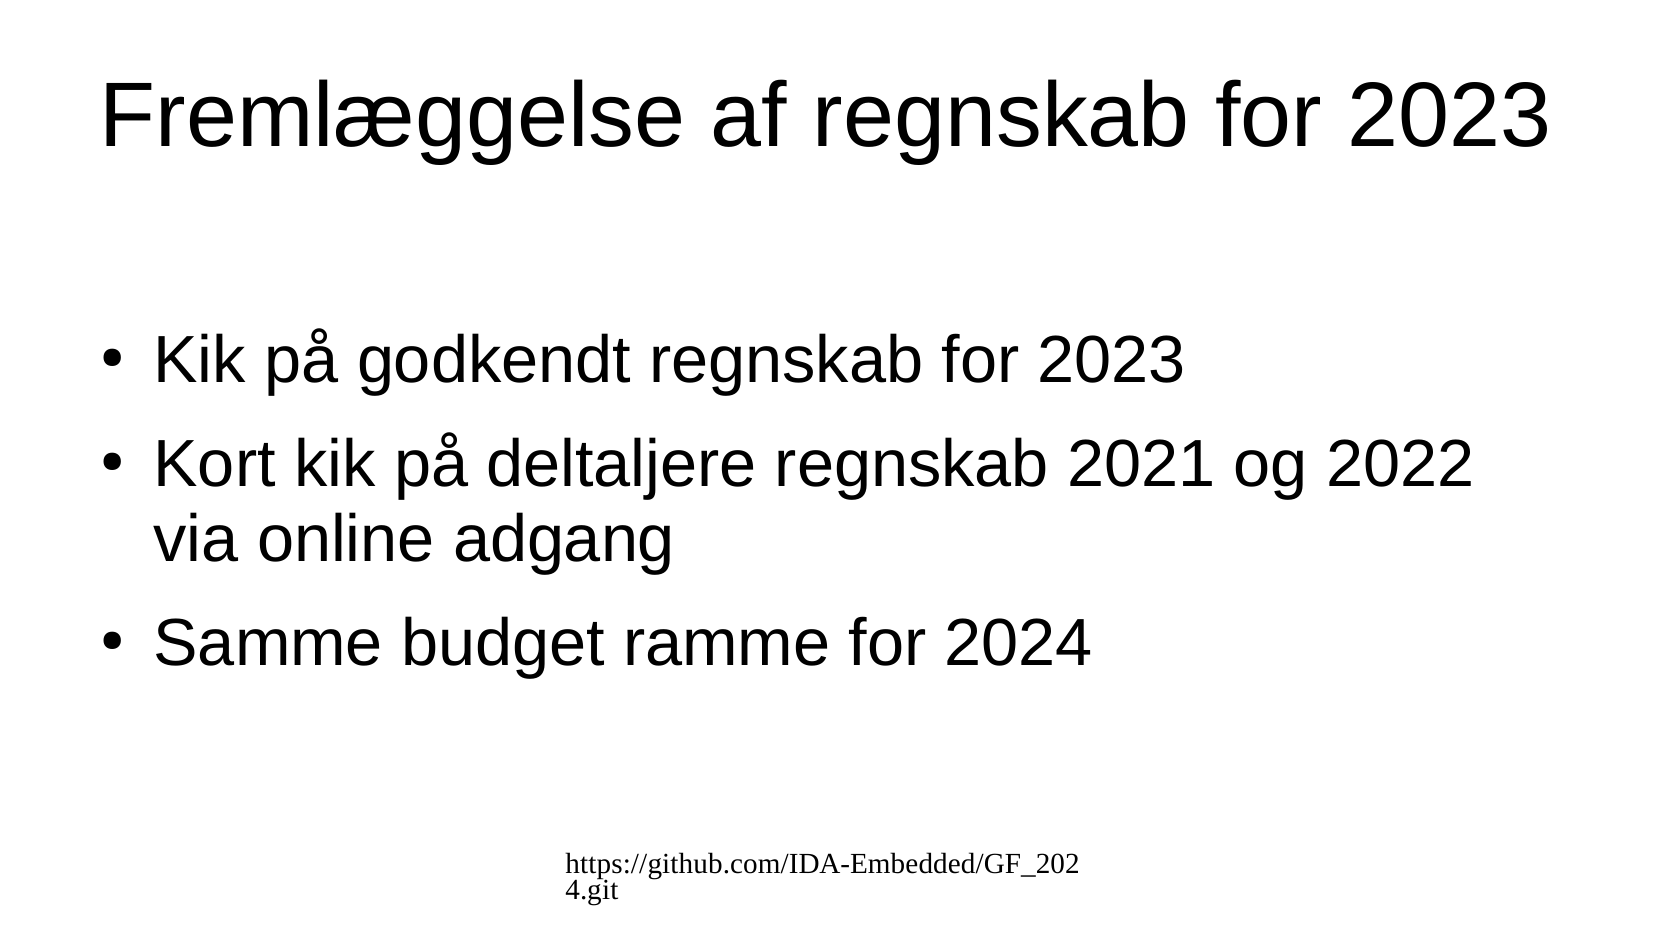

# Fremlæggelse af regnskab for 2023
Kik på godkendt regnskab for 2023
Kort kik på deltaljere regnskab 2021 og 2022 via online adgang
Samme budget ramme for 2024
https://github.com/IDA-Embedded/GF_2024.git